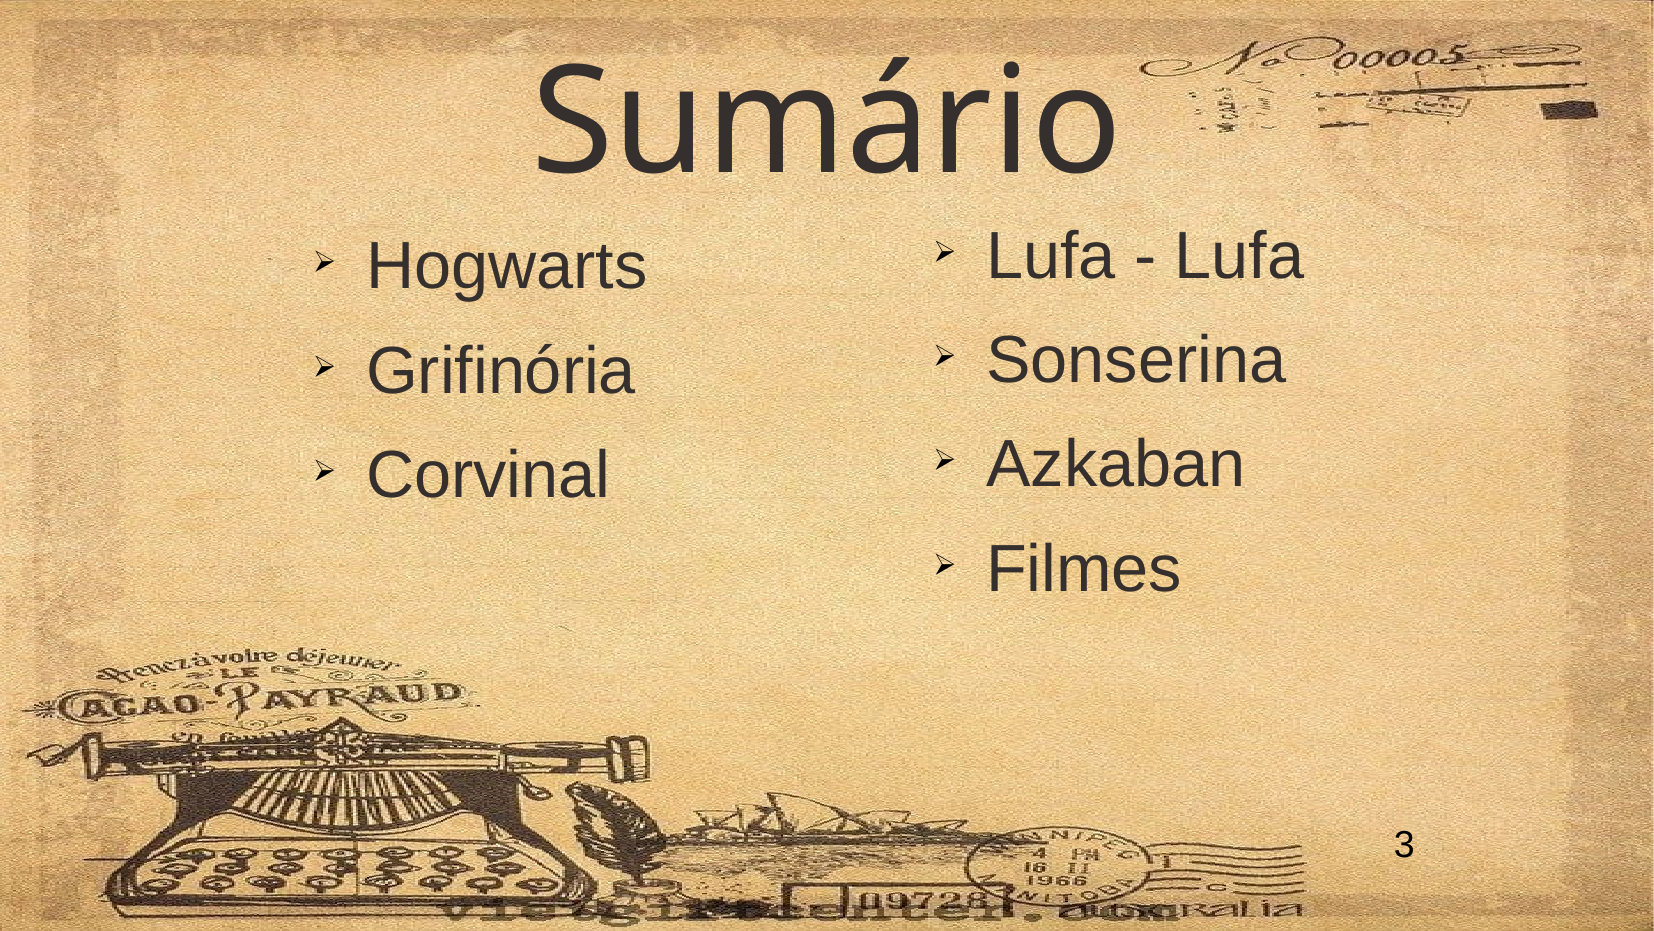

# Sumário
Lufa - Lufa
Sonserina
Azkaban
Filmes
Hogwarts
Grifinória
Corvinal